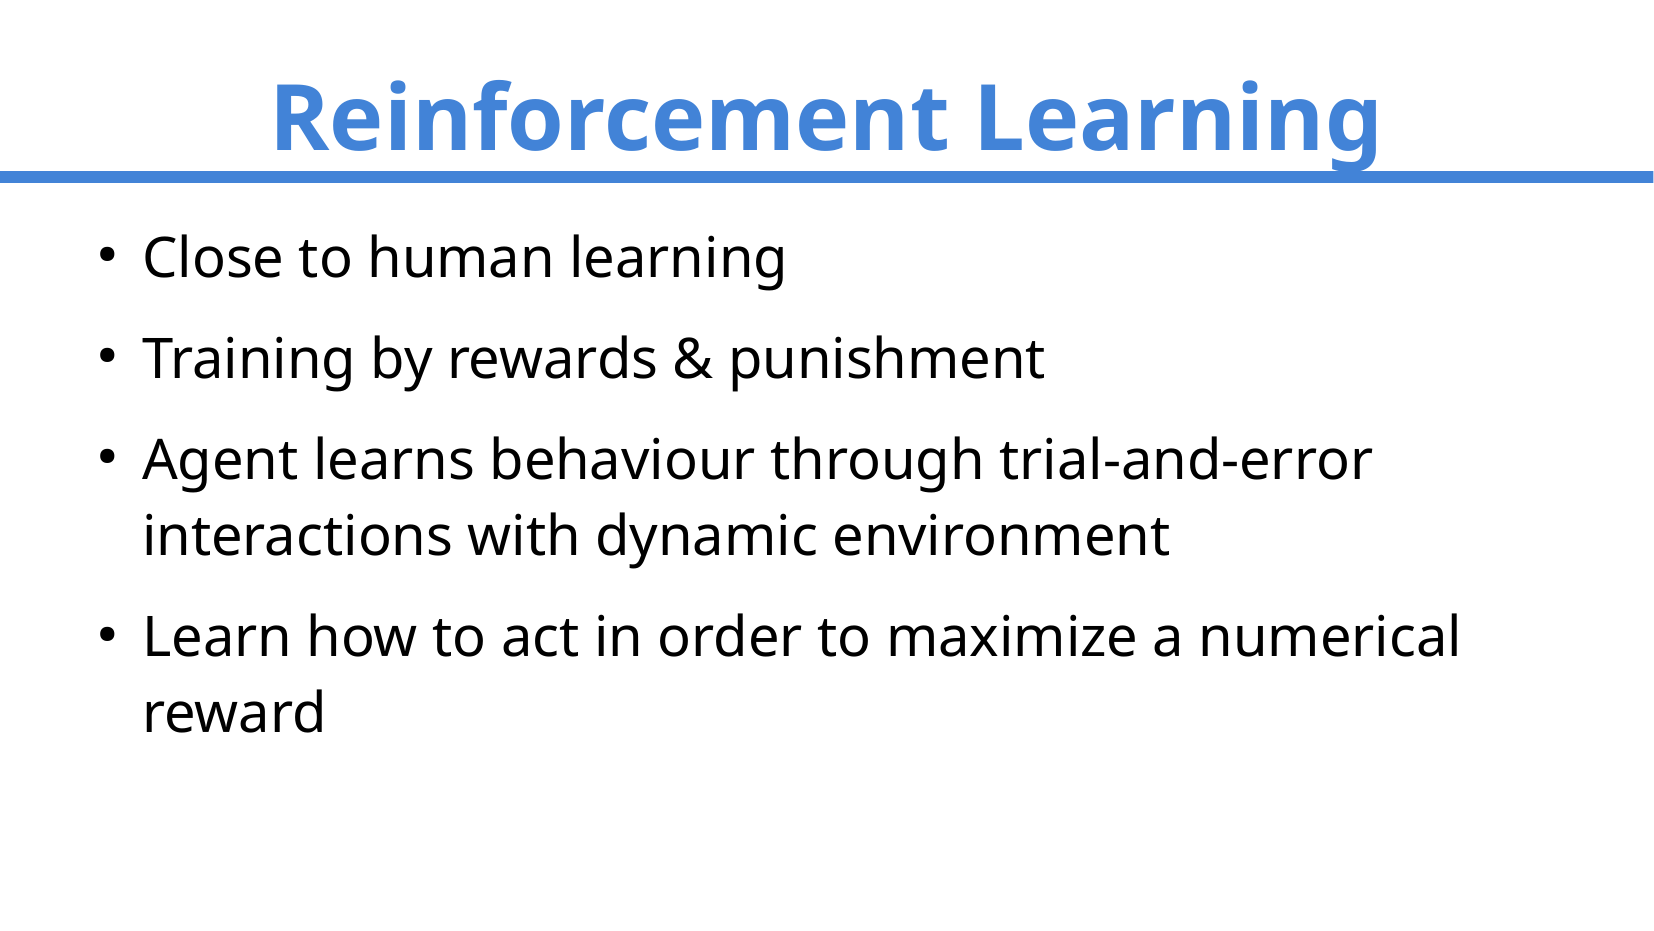

# Reinforcement Learning
Close to human learning
Training by rewards & punishment
Agent learns behaviour through trial-and-error interactions with dynamic environment
Learn how to act in order to maximize a numerical reward